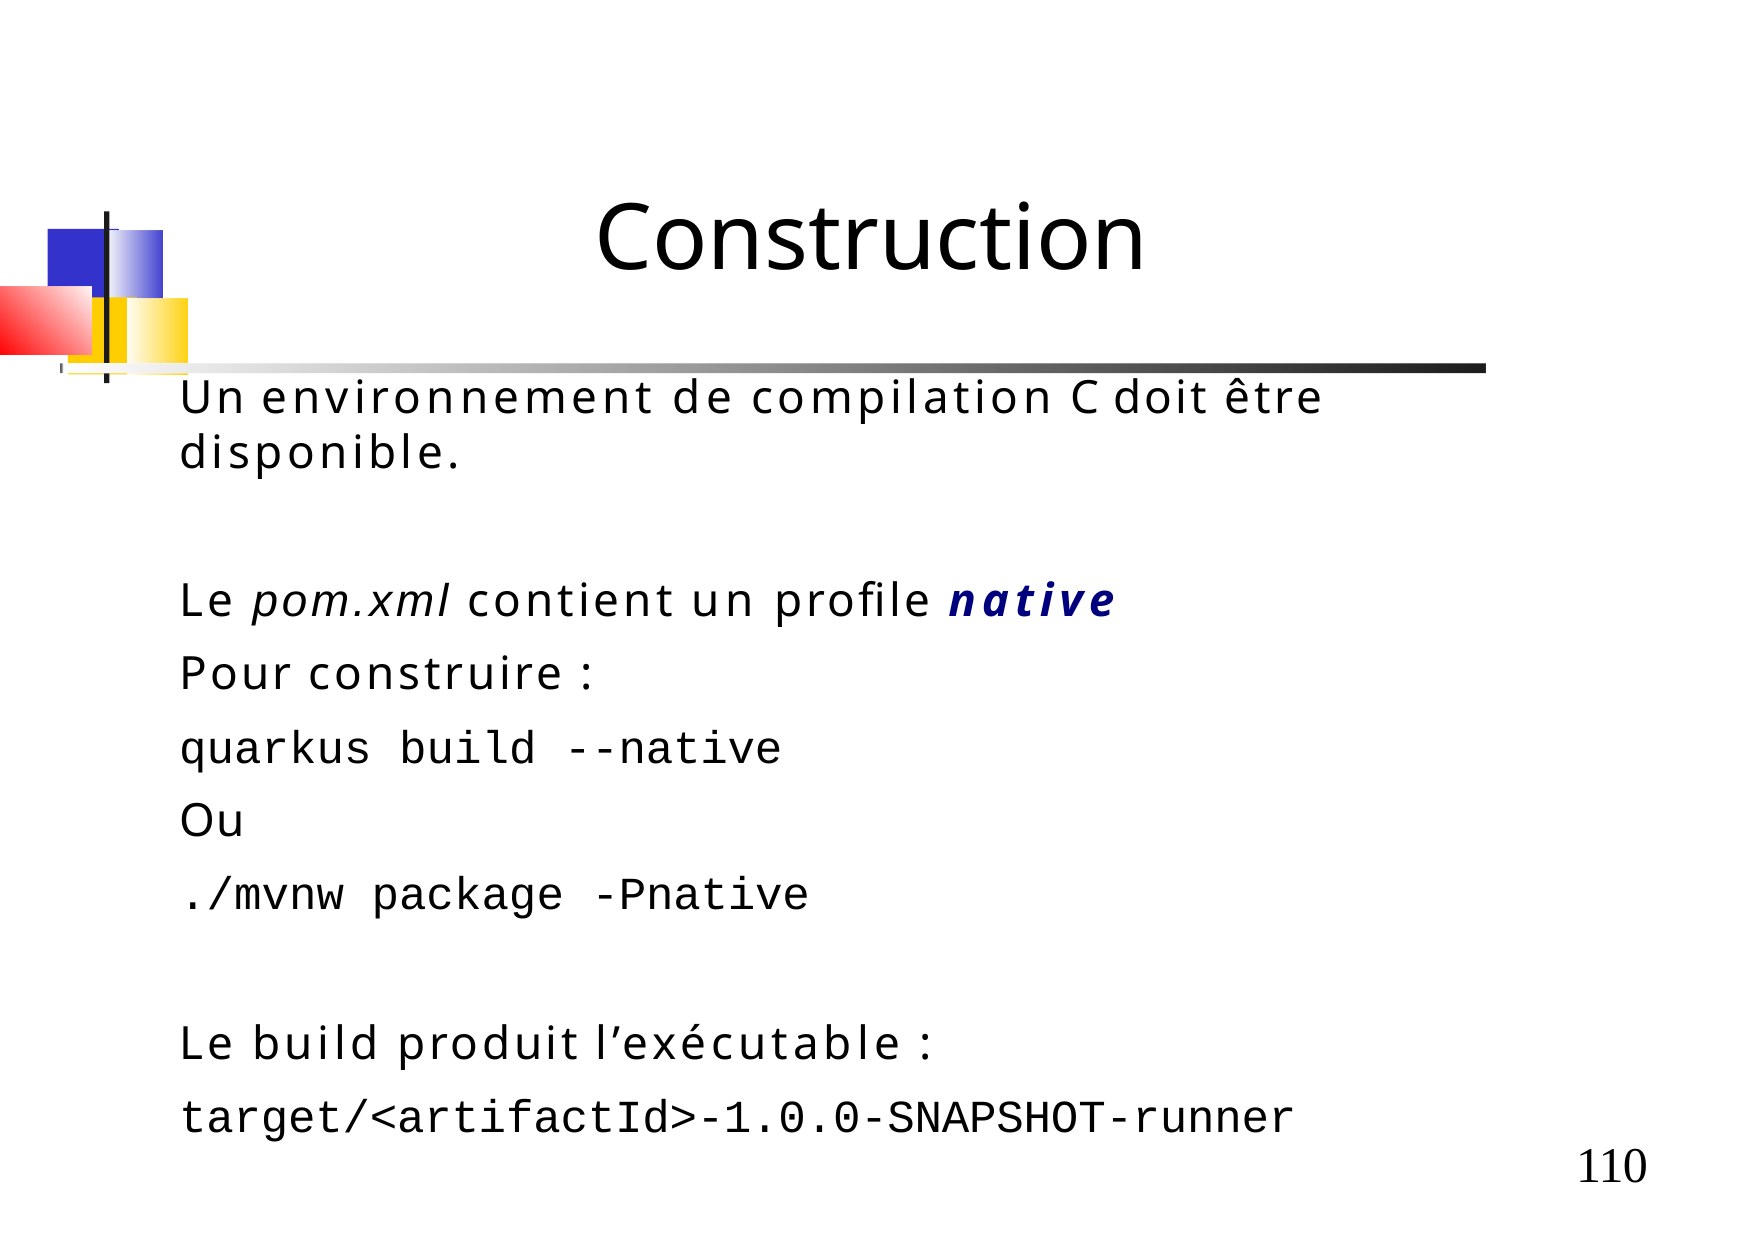

# Construction
Un environnement de compilation C doit être disponible.
Le pom.xml contient un profile native
Pour construire :
quarkus build --native
Ou
./mvnw package -Pnative
Le build produit l’exécutable :
target/<artifactId>-1.0.0-SNAPSHOT-runner
110